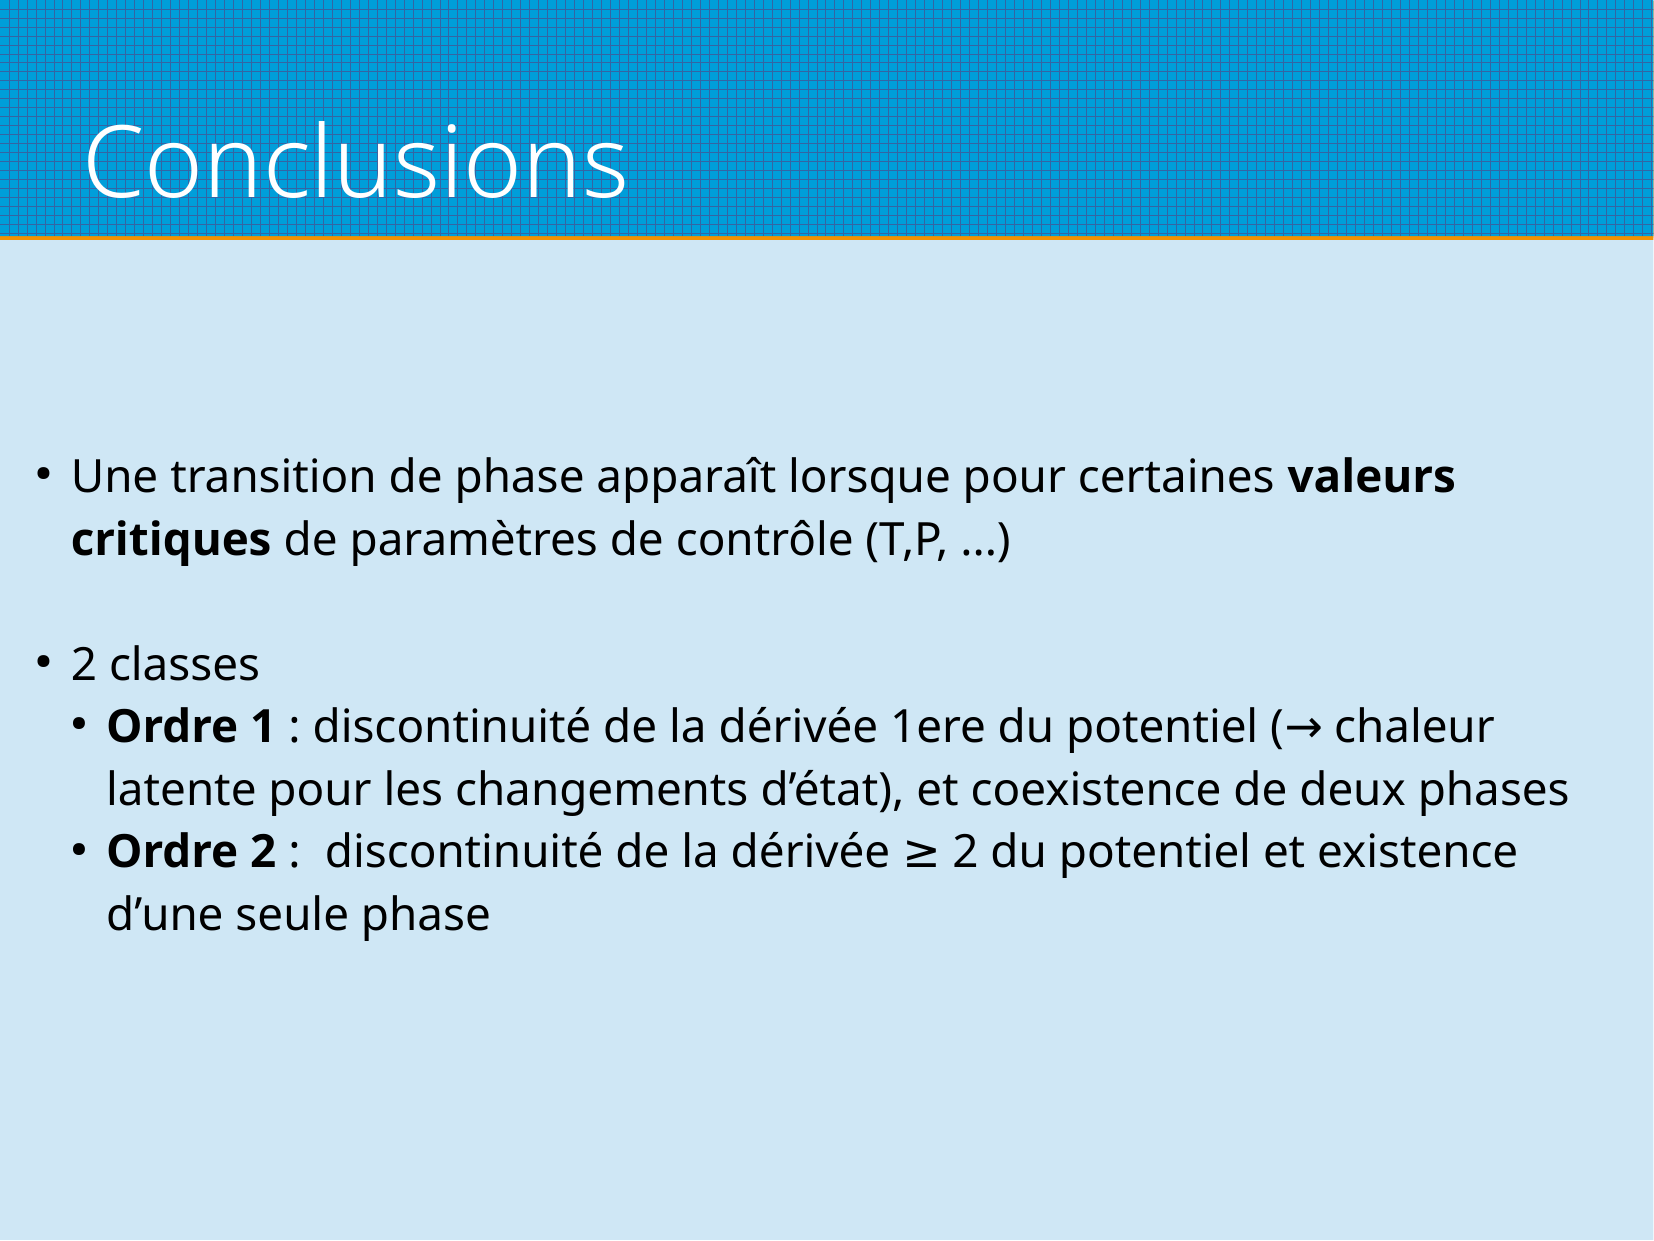

# Conclusions
Une transition de phase apparaît lorsque pour certaines valeurs critiques de paramètres de contrôle (T,P, ...)
2 classes
Ordre 1 : discontinuité de la dérivée 1ere du potentiel (→ chaleur latente pour les changements d’état), et coexistence de deux phases
Ordre 2 : discontinuité de la dérivée ≥ 2 du potentiel et existence d’une seule phase